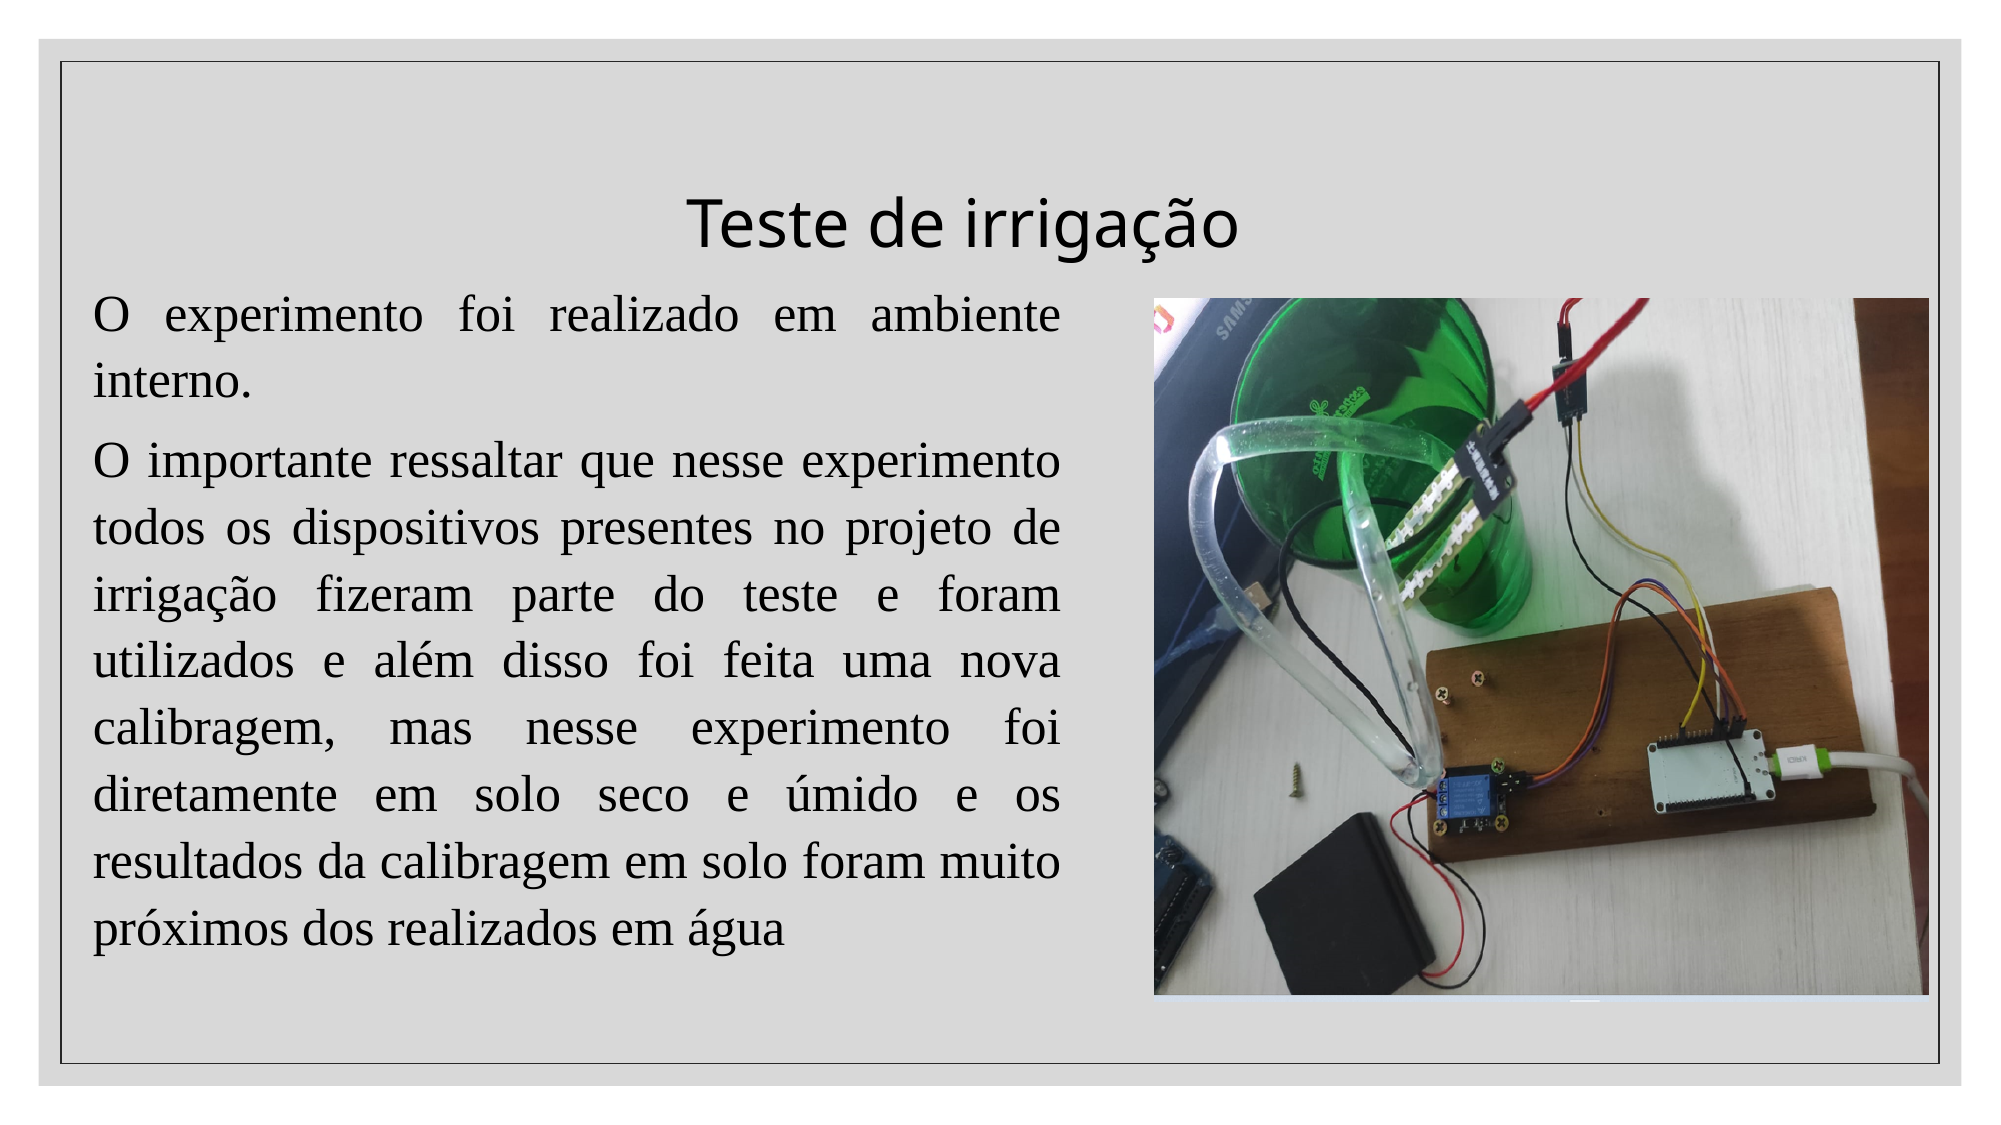

# Teste de irrigação
O experimento foi realizado em ambiente interno.
O importante ressaltar que nesse experimento todos os dispositivos presentes no projeto de irrigação fizeram parte do teste e foram utilizados e além disso foi feita uma nova calibragem, mas nesse experimento foi diretamente em solo seco e úmido e os resultados da calibragem em solo foram muito próximos dos realizados em água